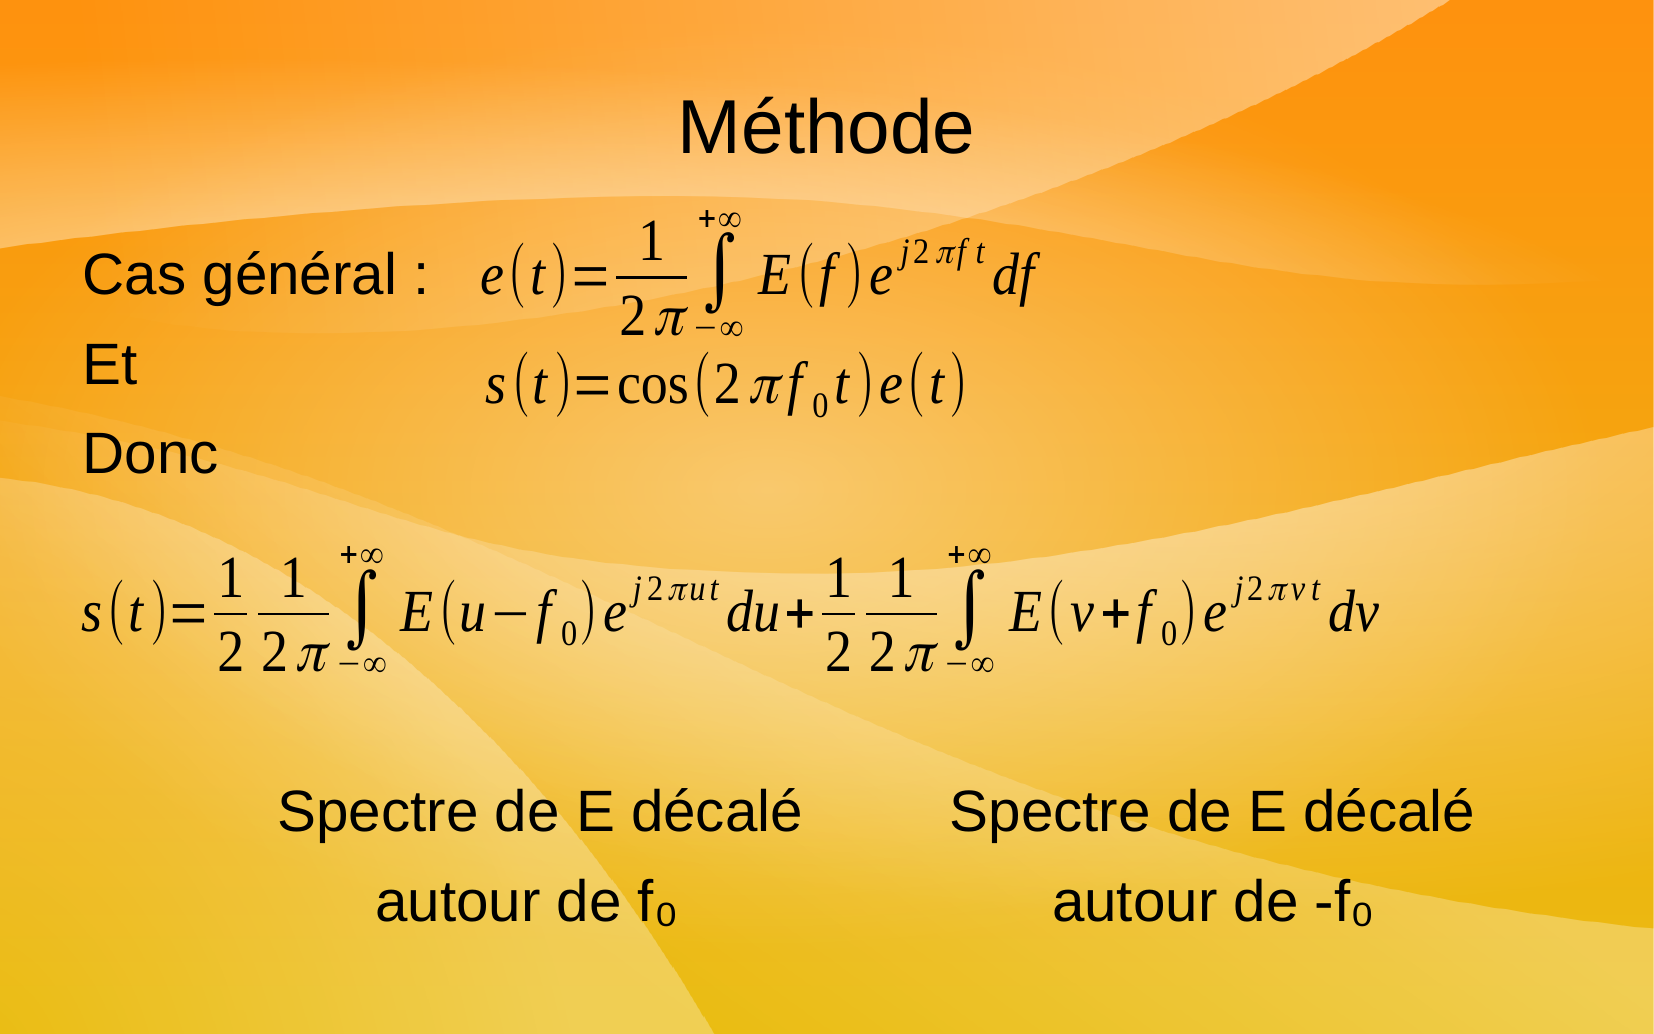

# Méthode
Cas général :
Et
Donc
 Spectre de E décalé Spectre de E décalé
 autour de f₀ autour de -f₀